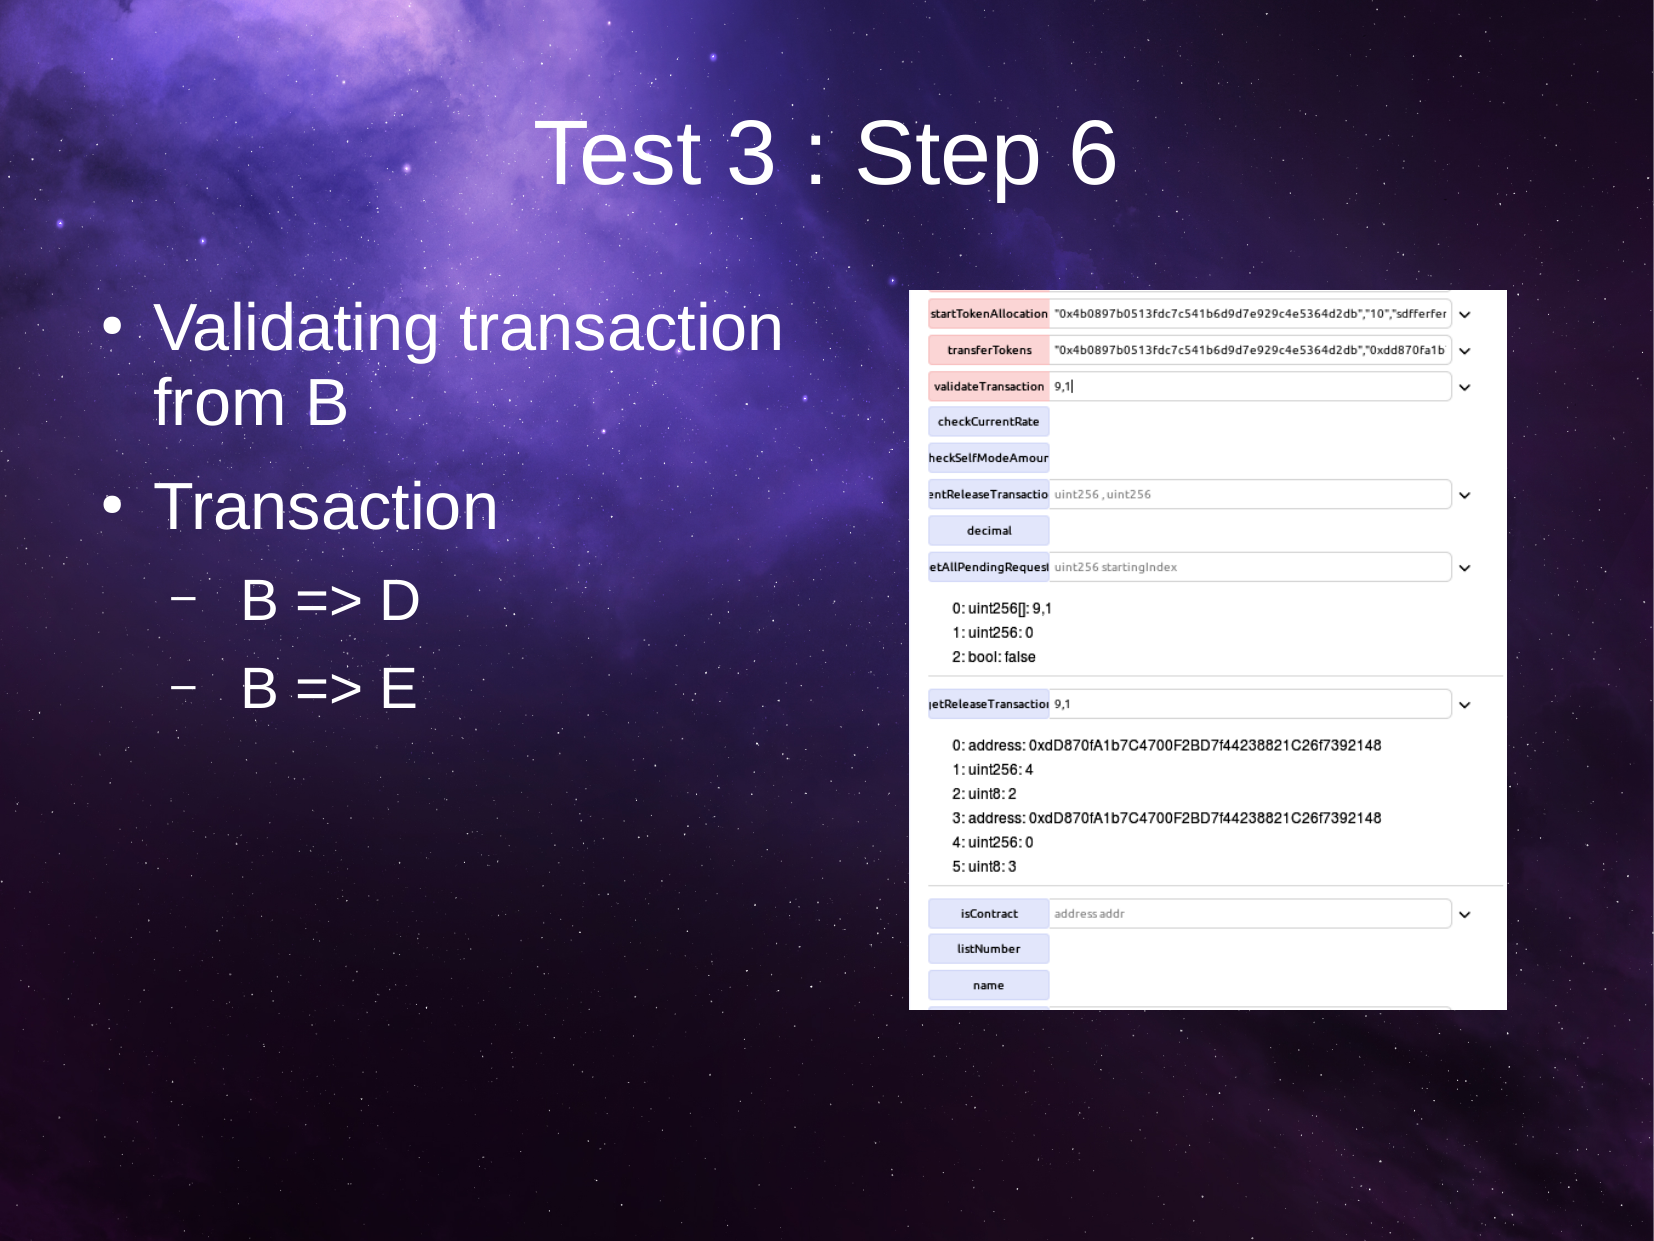

# Test 3 : Step 6
Validating transaction from B
Transaction
 B => D
 B => E